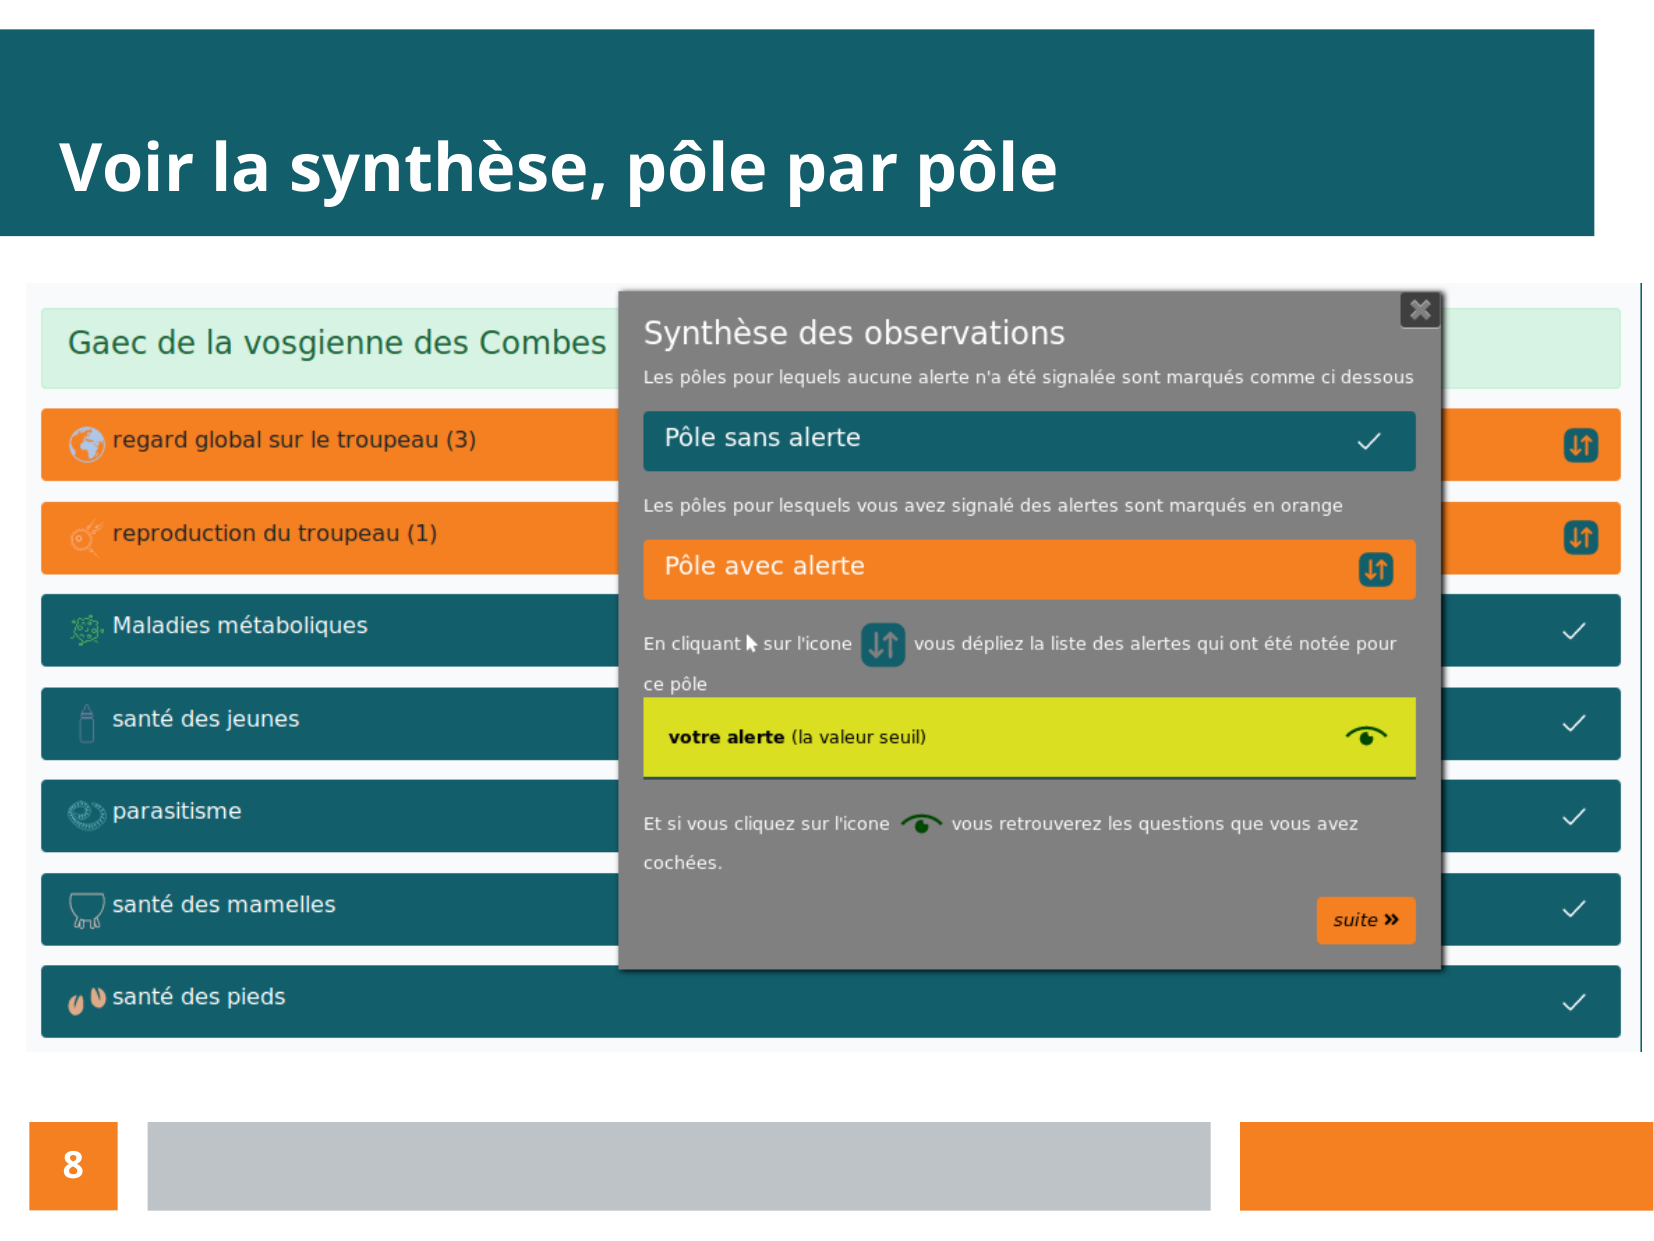

# Voir la synthèse, pôle par pôle
8